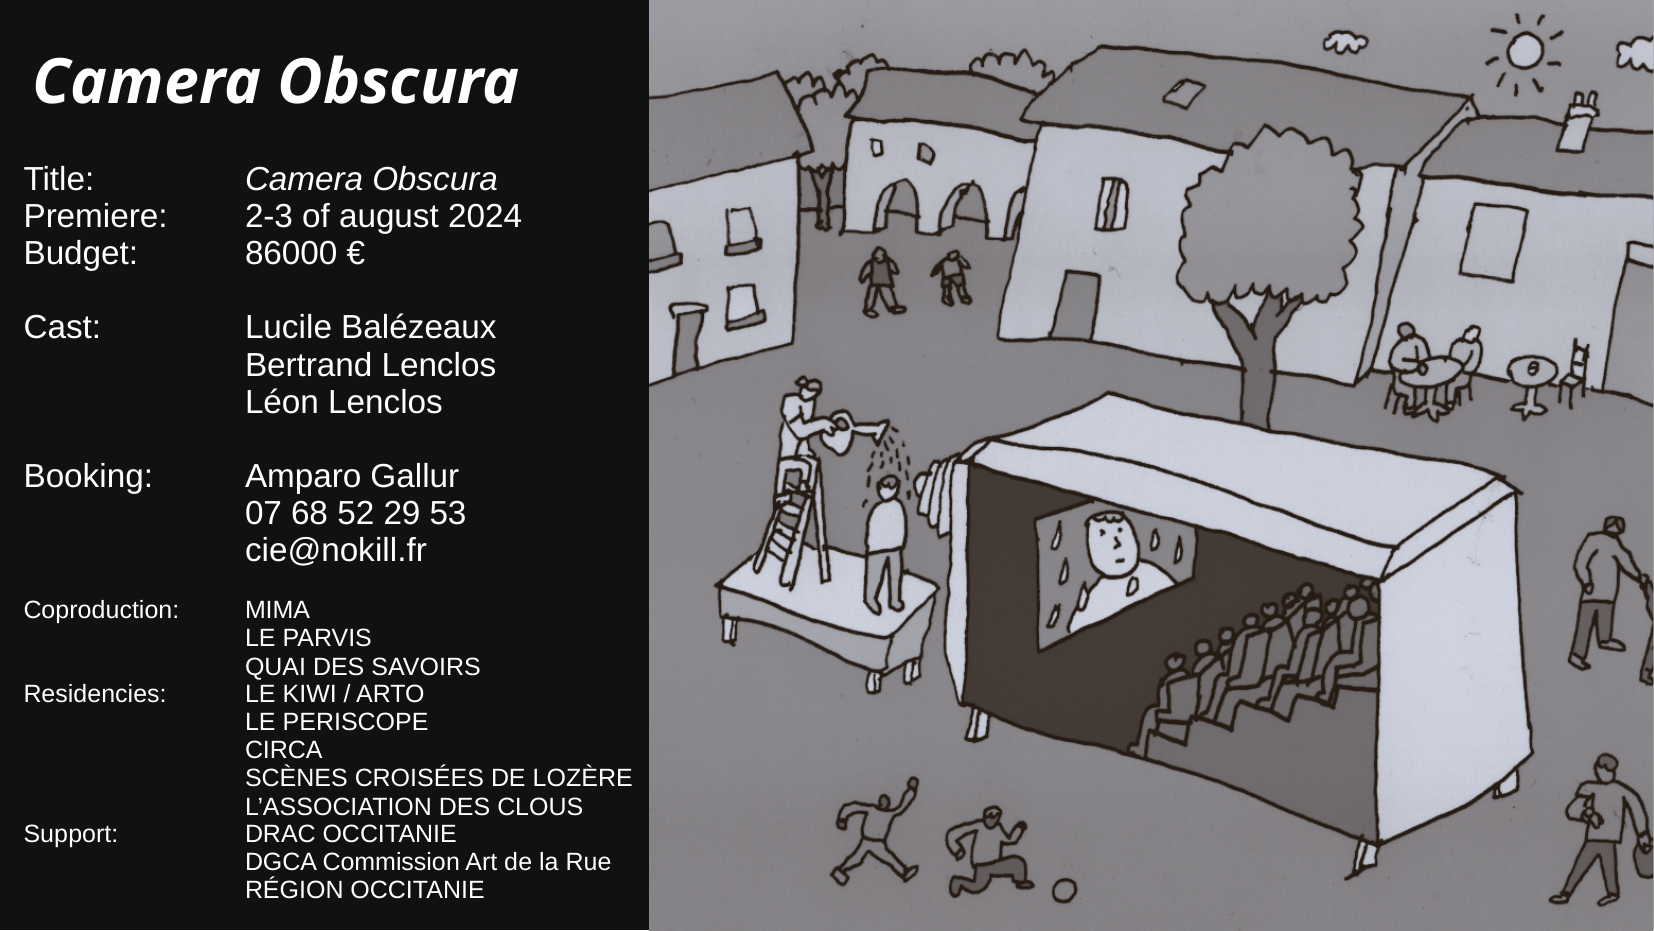

Camera Obscura
Title: 		Camera Obscura
Premiere:		2-3 of august 2024
Budget:		86000 €
Cast:		Lucile Balézeaux
			Bertrand Lenclos
			Léon Lenclos
Booking:		Amparo Gallur
			07 68 52 29 53
			cie@nokill.fr
Coproduction:	MIMA
			LE PARVIS
			QUAI DES SAVOIRS
Residencies:		LE KIWI / ARTO
			LE PERISCOPE
			CIRCA
			SCÈNES CROISÉES DE LOZÈRE
			L’ASSOCIATION DES CLOUS
Support:		DRAC OCCITANIE
			DGCA Commission Art de la Rue
			RÉGION OCCITANIE